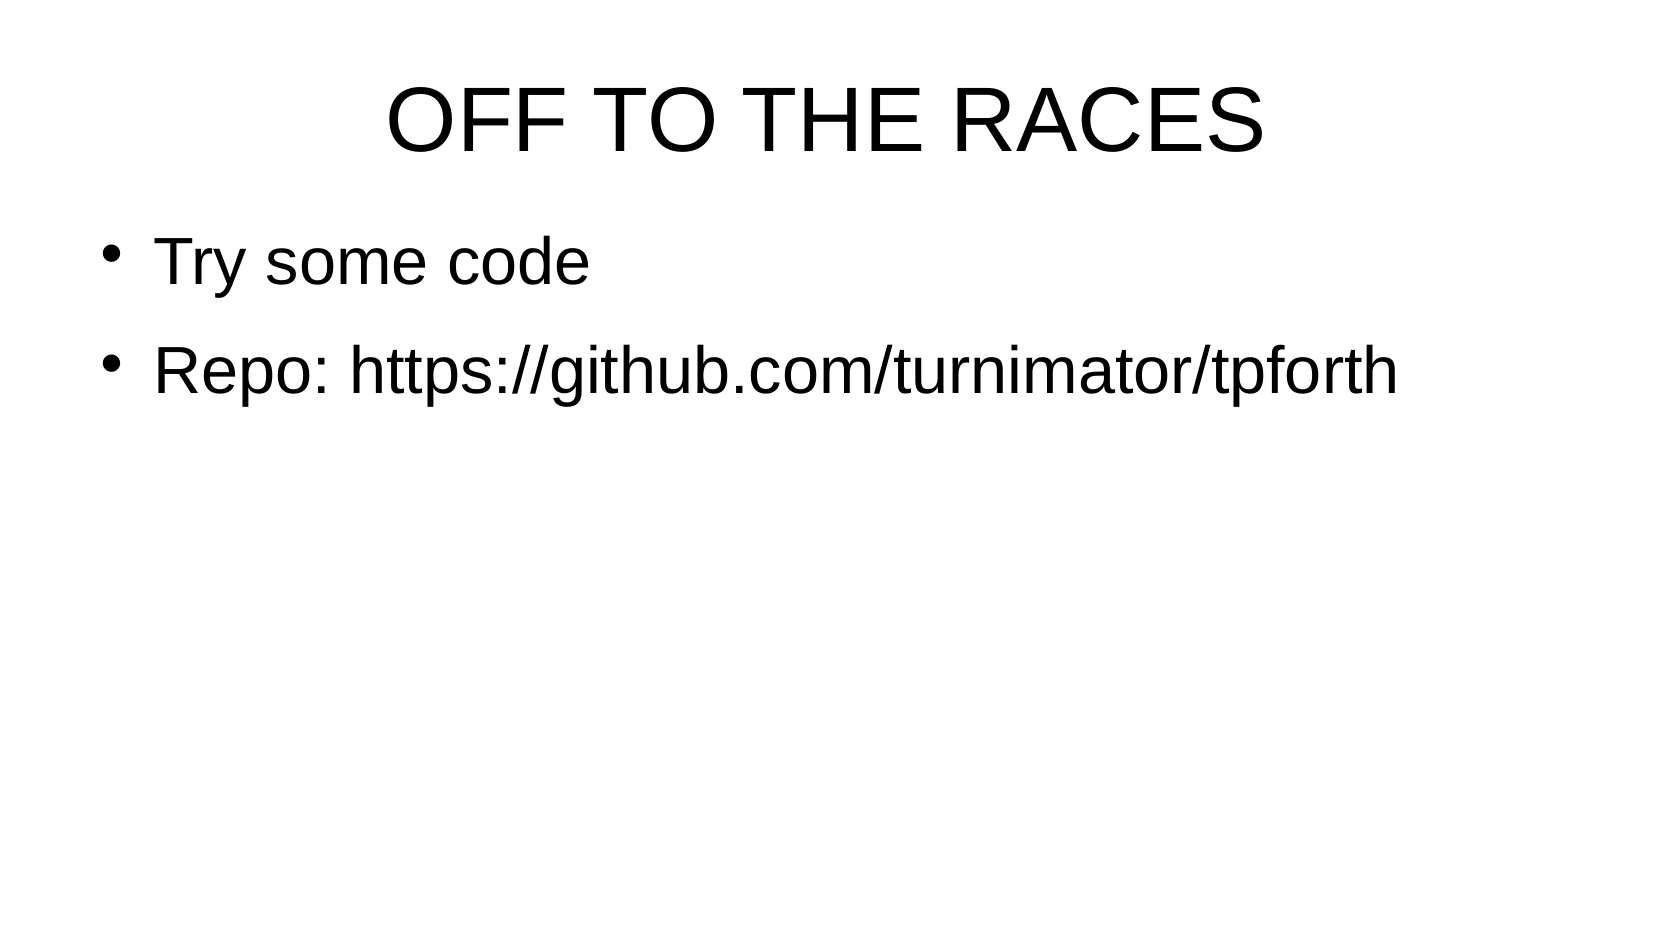

# OFF TO THE RACES
Try some code
Repo: https://github.com/turnimator/tpforth